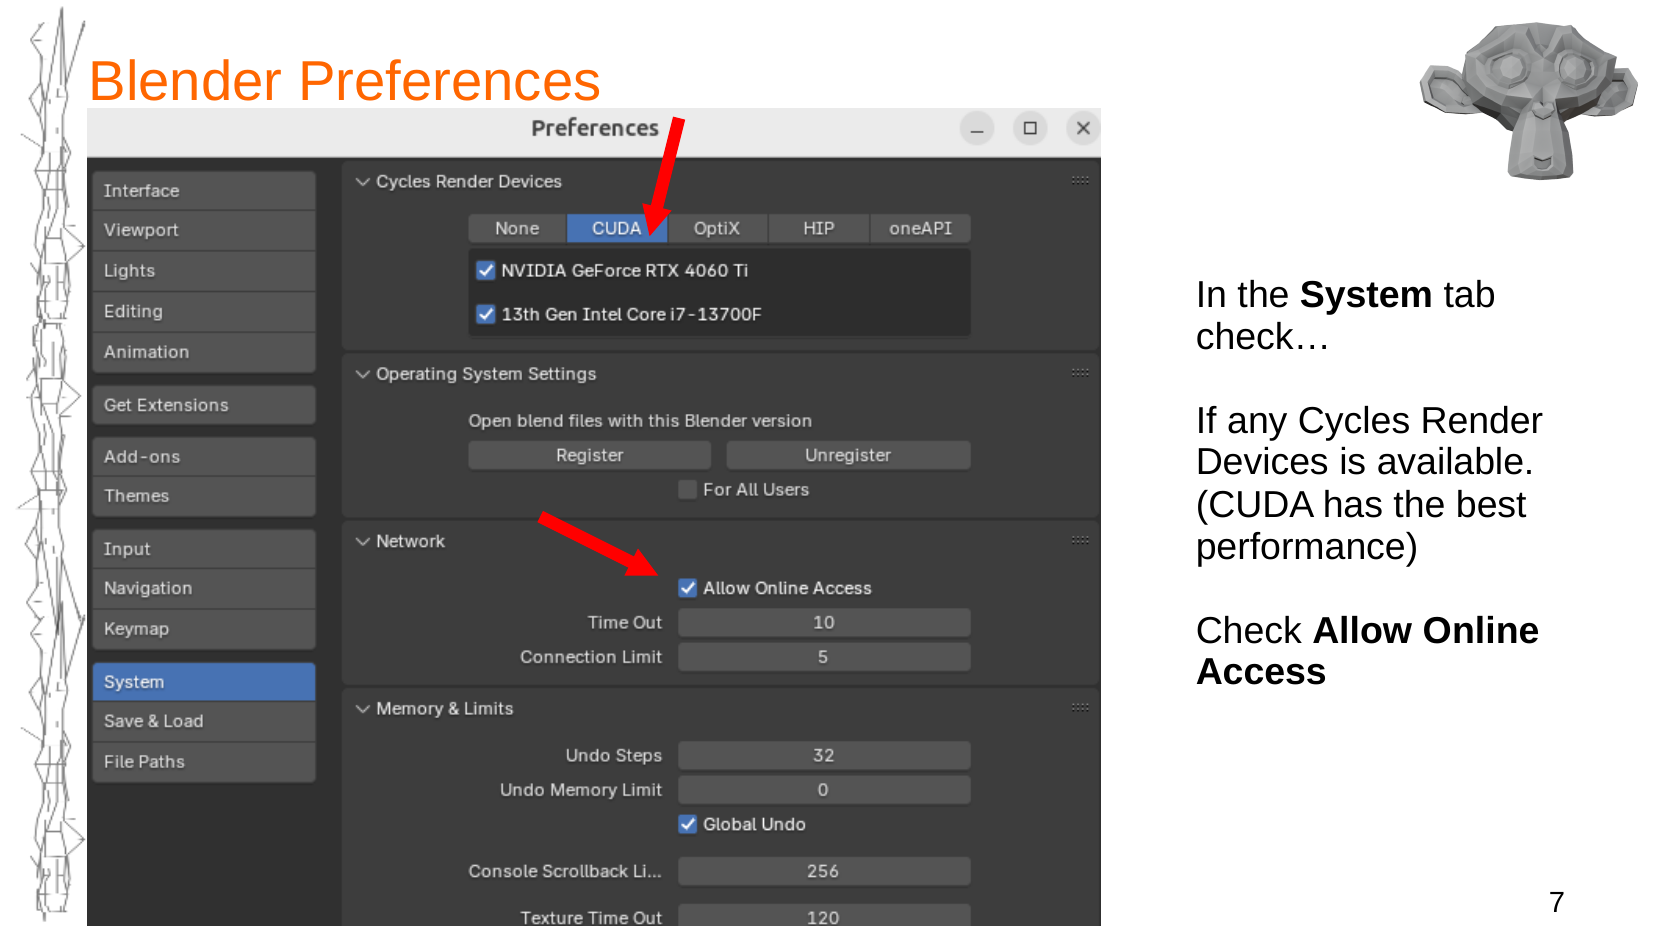

# Blender Preferences
In the System tab check…
If any Cycles Render Devices is available. (CUDA has the best performance)
Check Allow Online Access
7